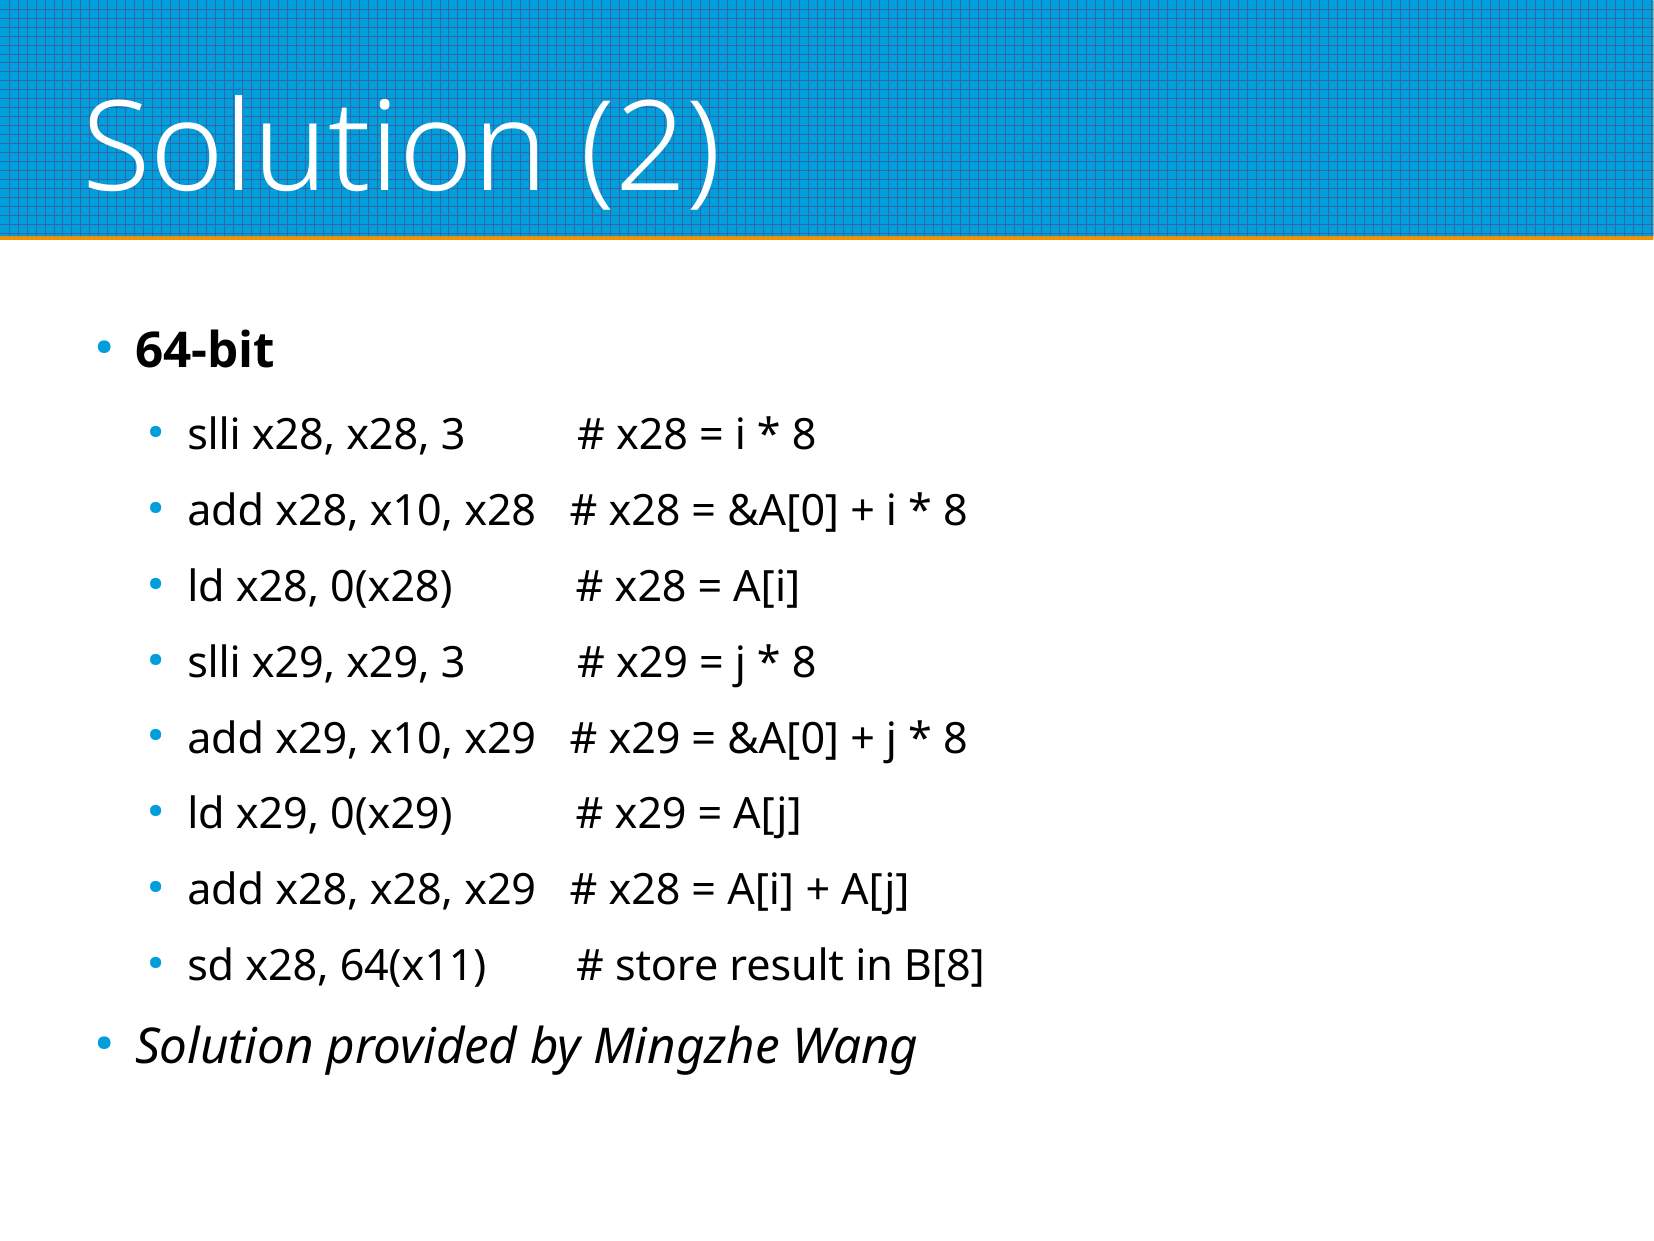

# Solution (2)
64-bit
slli x28, x28, 3 # x28 = i * 8
add x28, x10, x28 # x28 = &A[0] + i * 8
ld x28, 0(x28) # x28 = A[i]
slli x29, x29, 3 # x29 = j * 8
add x29, x10, x29 # x29 = &A[0] + j * 8
ld x29, 0(x29) # x29 = A[j]
add x28, x28, x29 # x28 = A[i] + A[j]
sd x28, 64(x11) # store result in B[8]
Solution provided by Mingzhe Wang